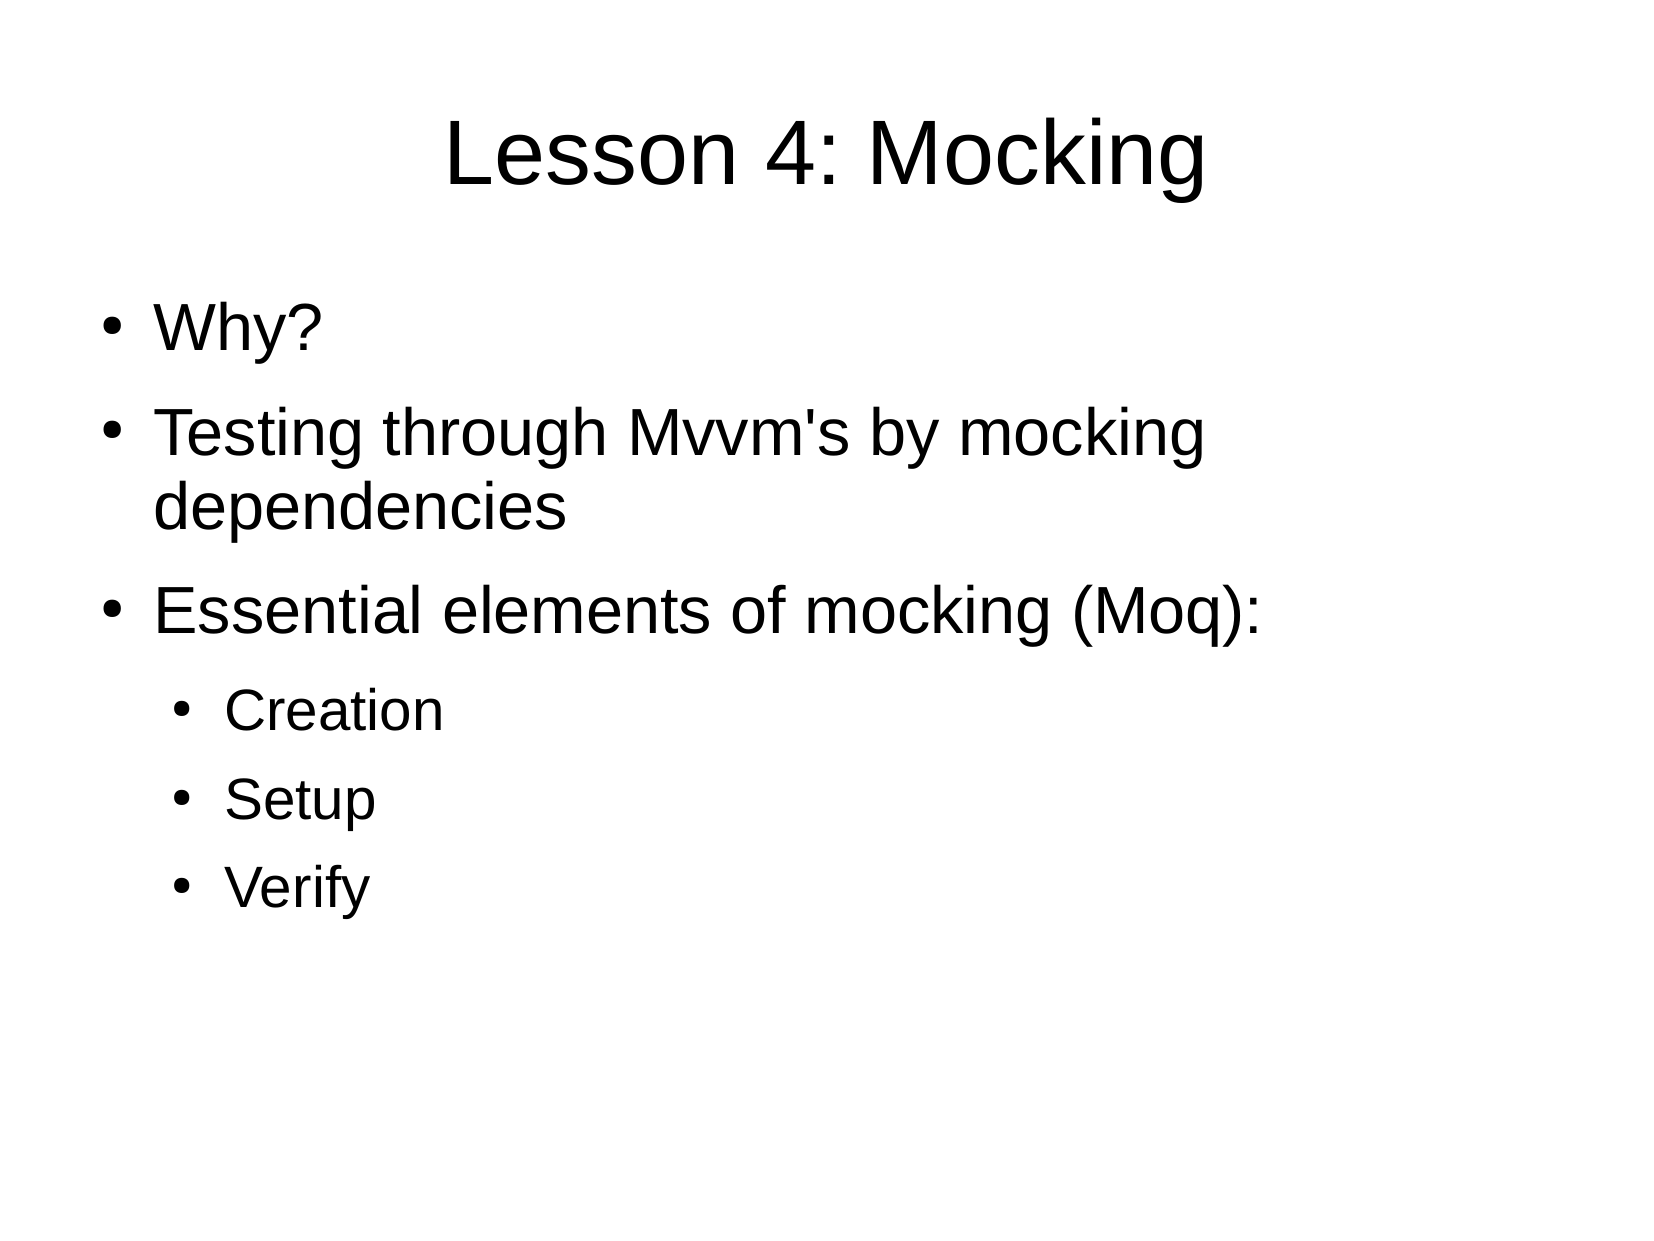

# Lesson 4: Mocking
Why?
Testing through Mvvm's by mocking dependencies
Essential elements of mocking (Moq):
Creation
Setup
Verify